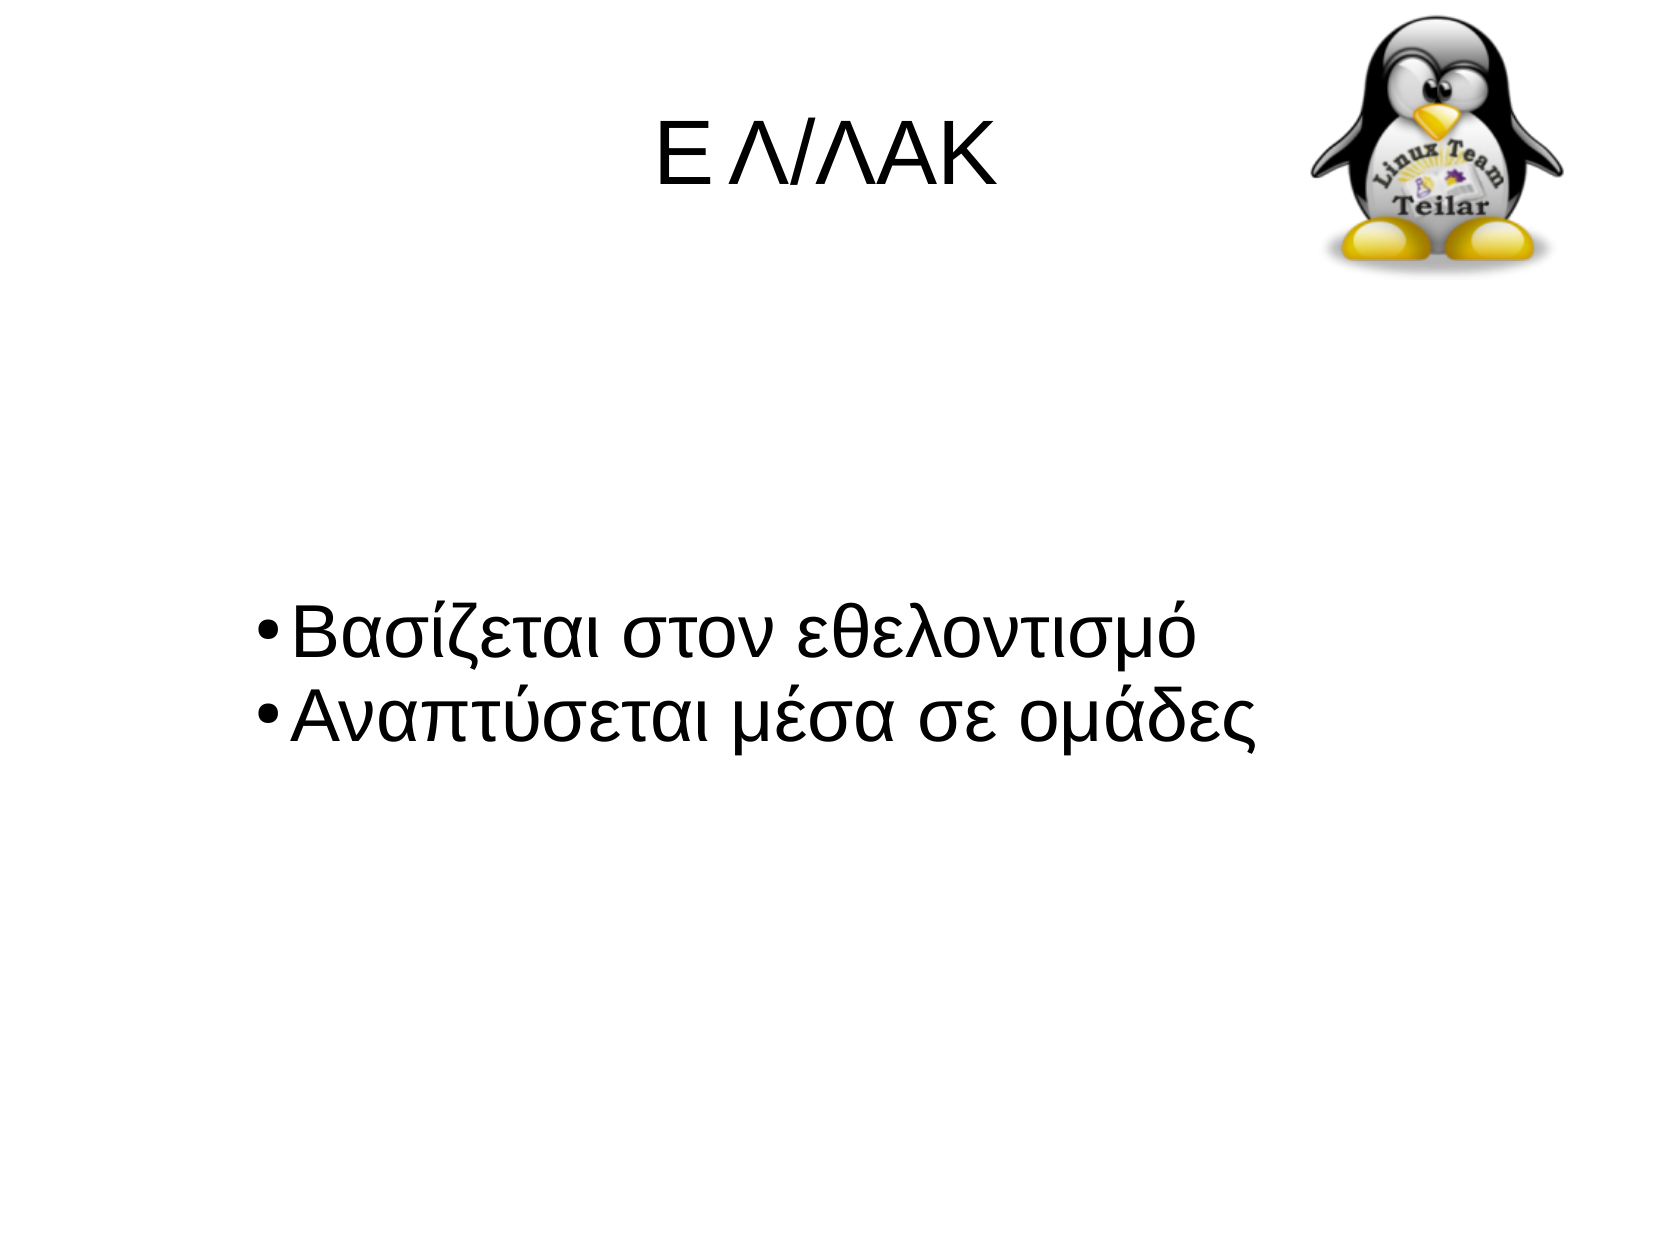

# Ε	Λ/ΛΑΚ
Βασίζεται στον εθελοντισμό
Αναπτύσεται μέσα σε ομάδες